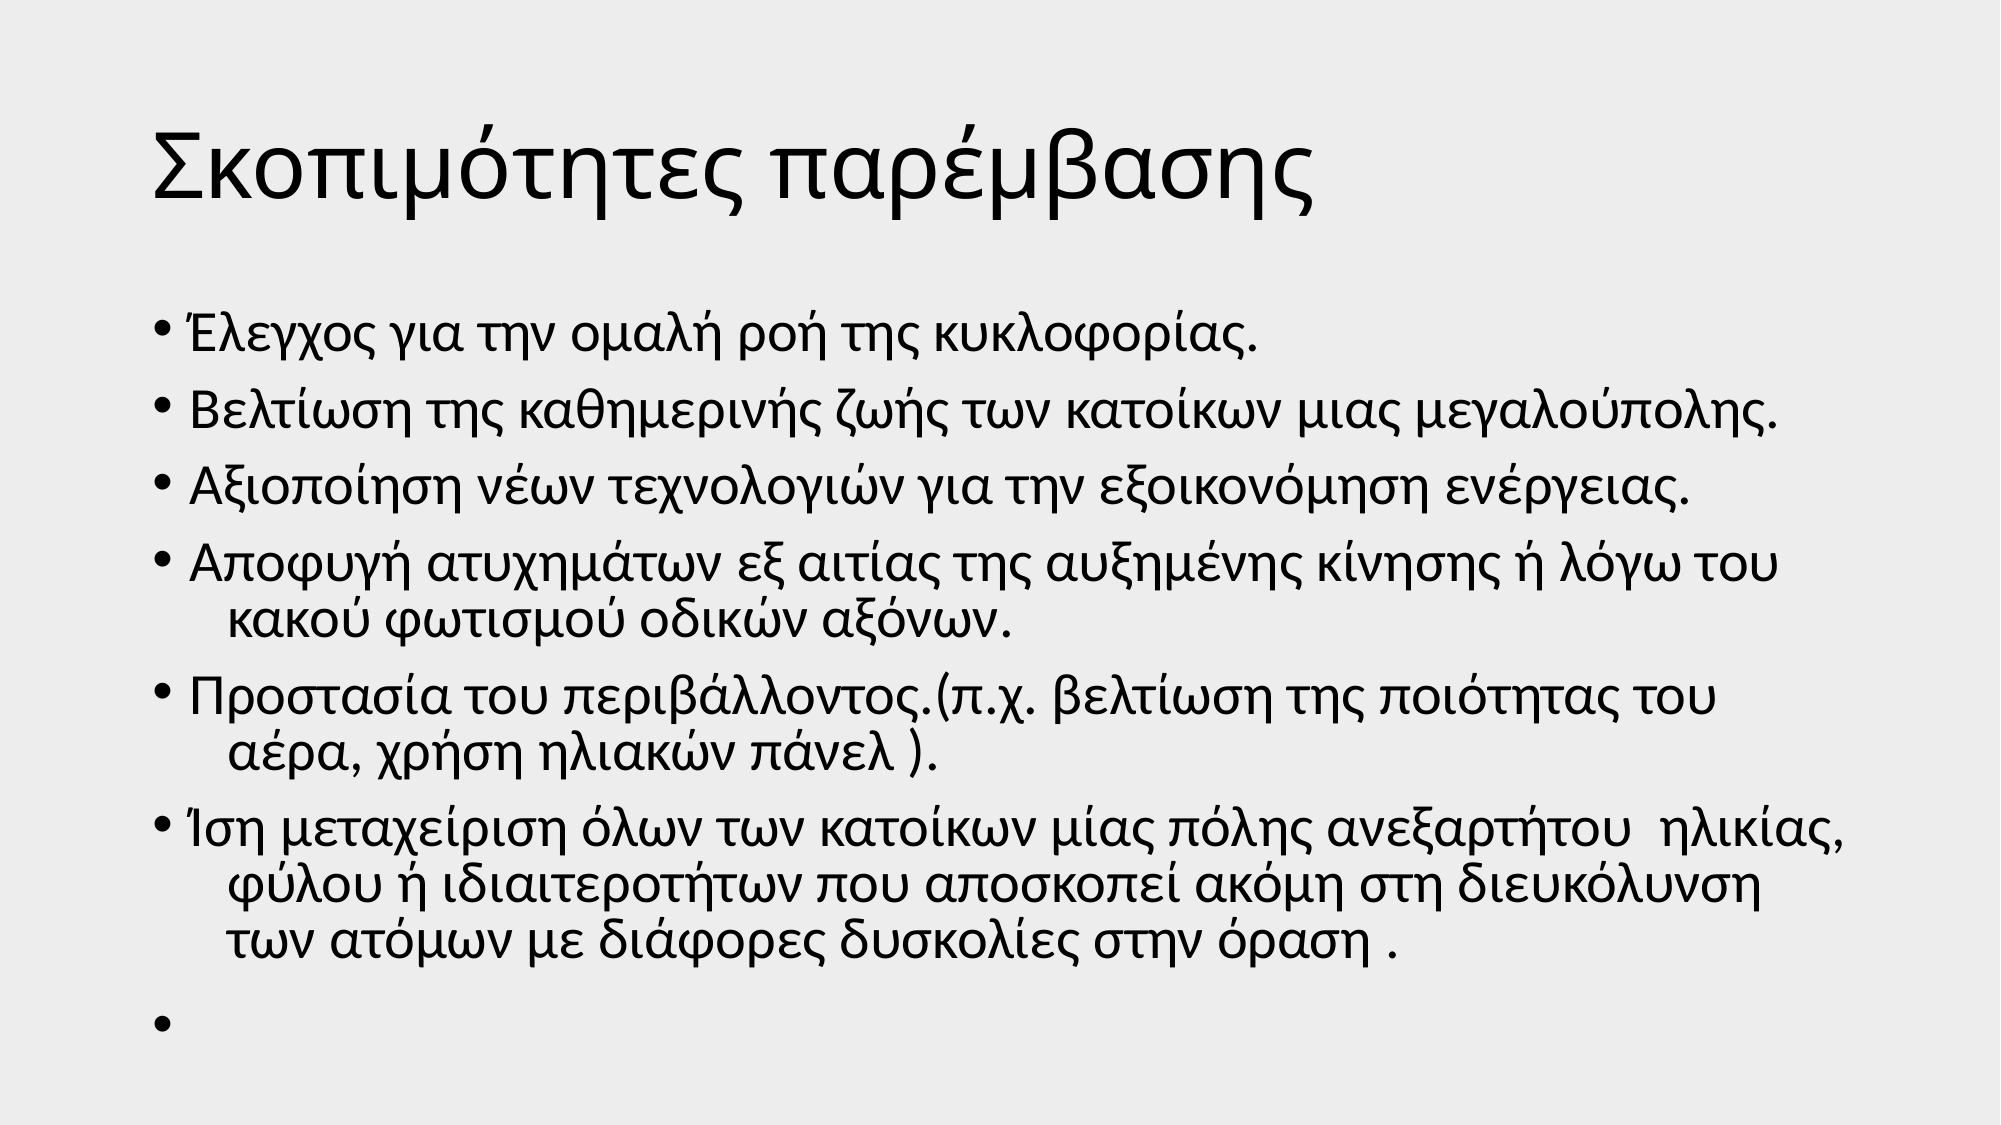

# Σκοπιμότητες παρέμβασης
Έλεγχος για την ομαλή ροή της κυκλοφορίας.
Βελτίωση της καθημερινής ζωής των κατοίκων μιας μεγαλούπολης.
Αξιοποίηση νέων τεχνολογιών για την εξοικονόμηση ενέργειας.
Αποφυγή ατυχημάτων εξ αιτίας της αυξημένης κίνησης ή λόγω του κακού φωτισμού οδικών αξόνων.
Προστασία του περιβάλλοντος.(π.χ. βελτίωση της ποιότητας του αέρα, χρήση ηλιακών πάνελ ).
Ίση μεταχείριση όλων των κατοίκων μίας πόλης ανεξαρτήτου ηλικίας, φύλου ή ιδιαιτεροτήτων που αποσκοπεί ακόμη στη διευκόλυνση των ατόμων με διάφορες δυσκολίες στην όραση .